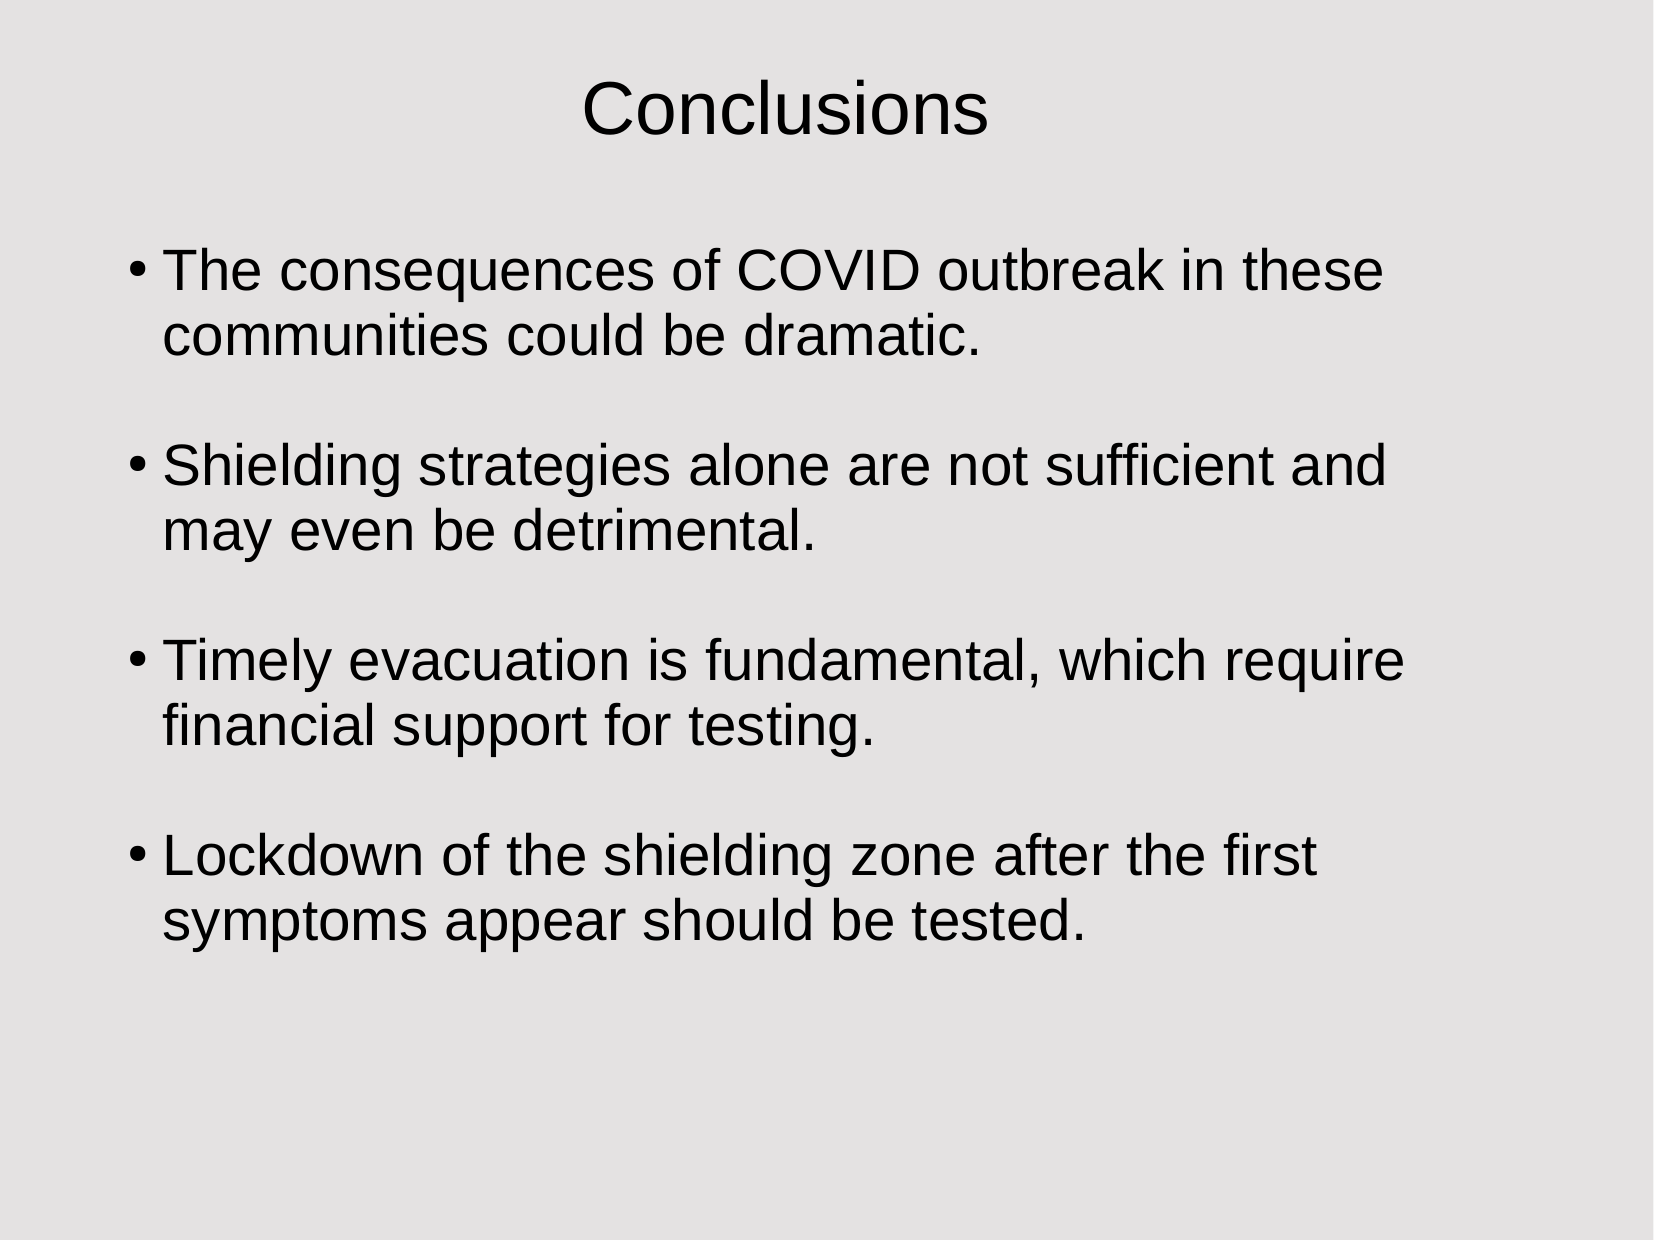

Conclusions
The consequences of COVID outbreak in these communities could be dramatic.
Shielding strategies alone are not sufficient and may even be detrimental.
Timely evacuation is fundamental, which require financial support for testing.
Lockdown of the shielding zone after the first symptoms appear should be tested.